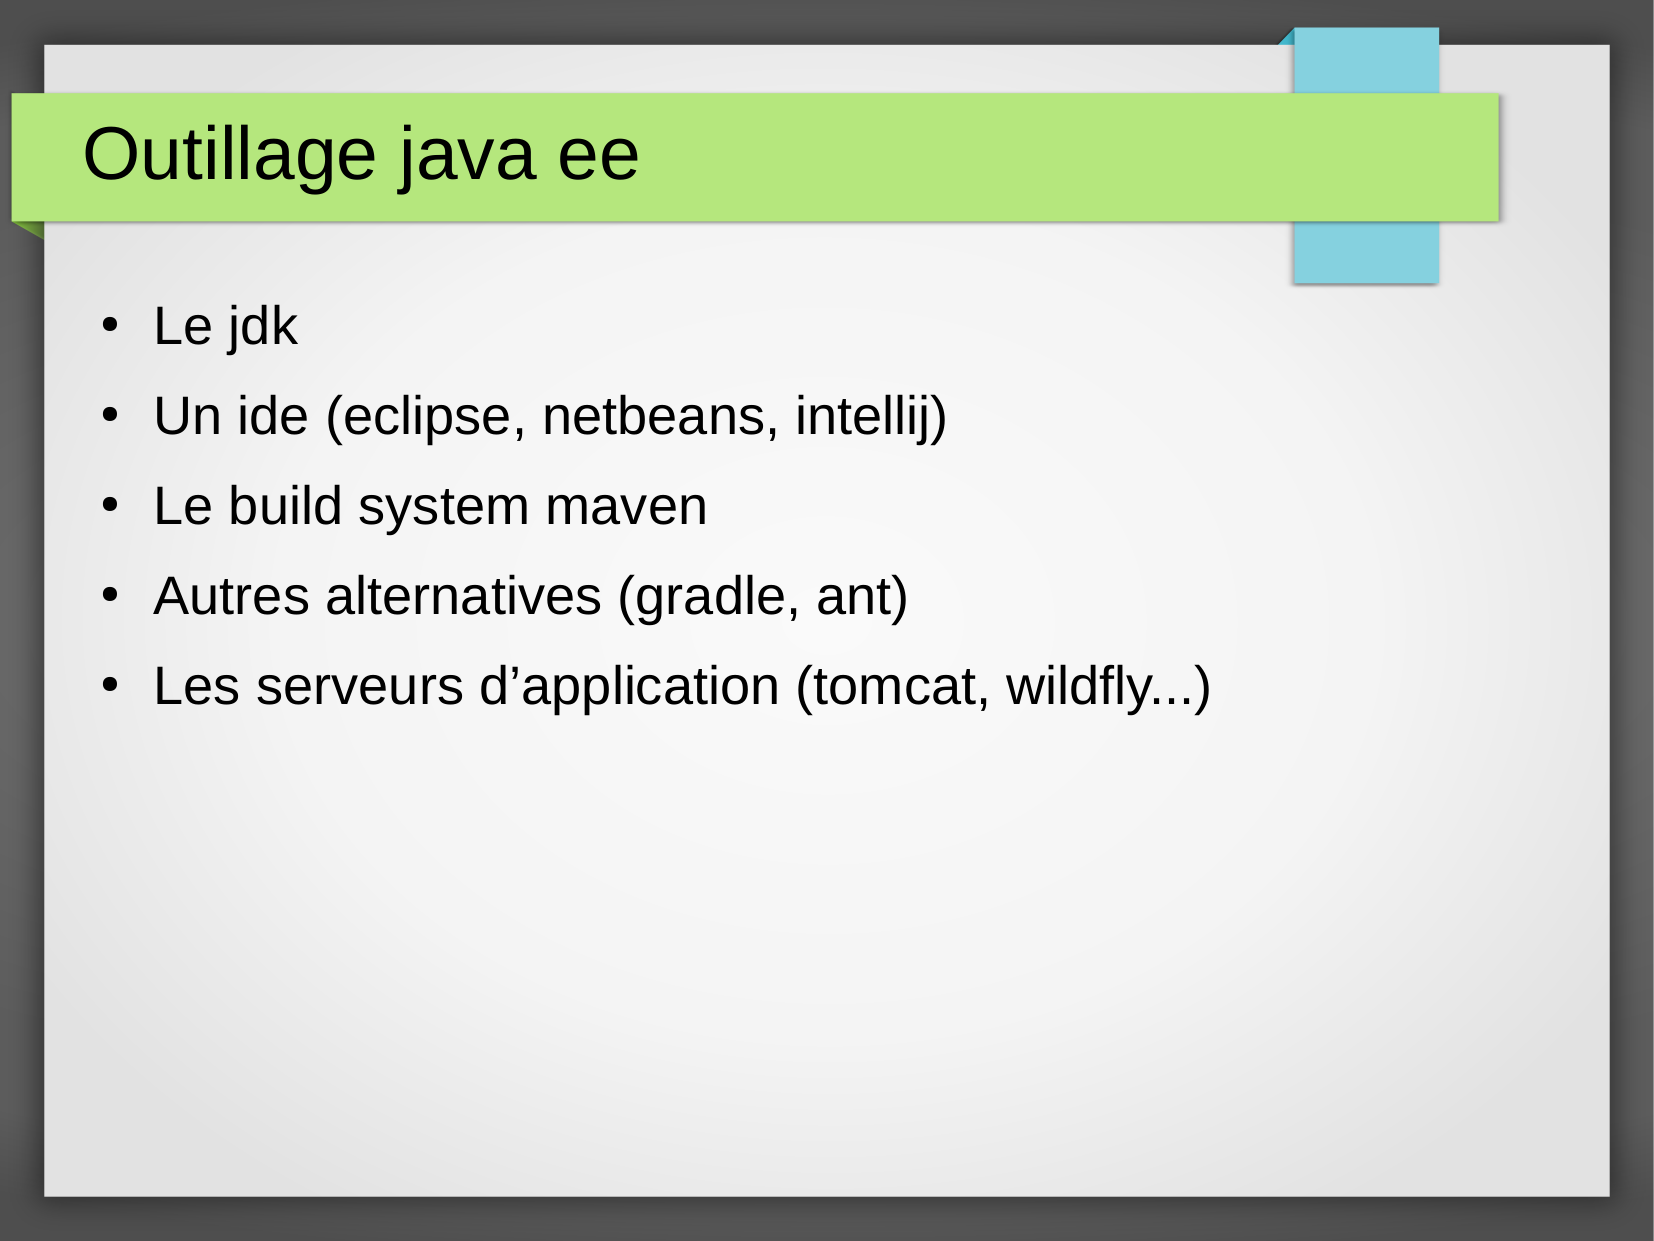

# Outillage java ee
Le jdk
Un ide (eclipse, netbeans, intellij)
Le build system maven
Autres alternatives (gradle, ant)
Les serveurs d’application (tomcat, wildfly...)